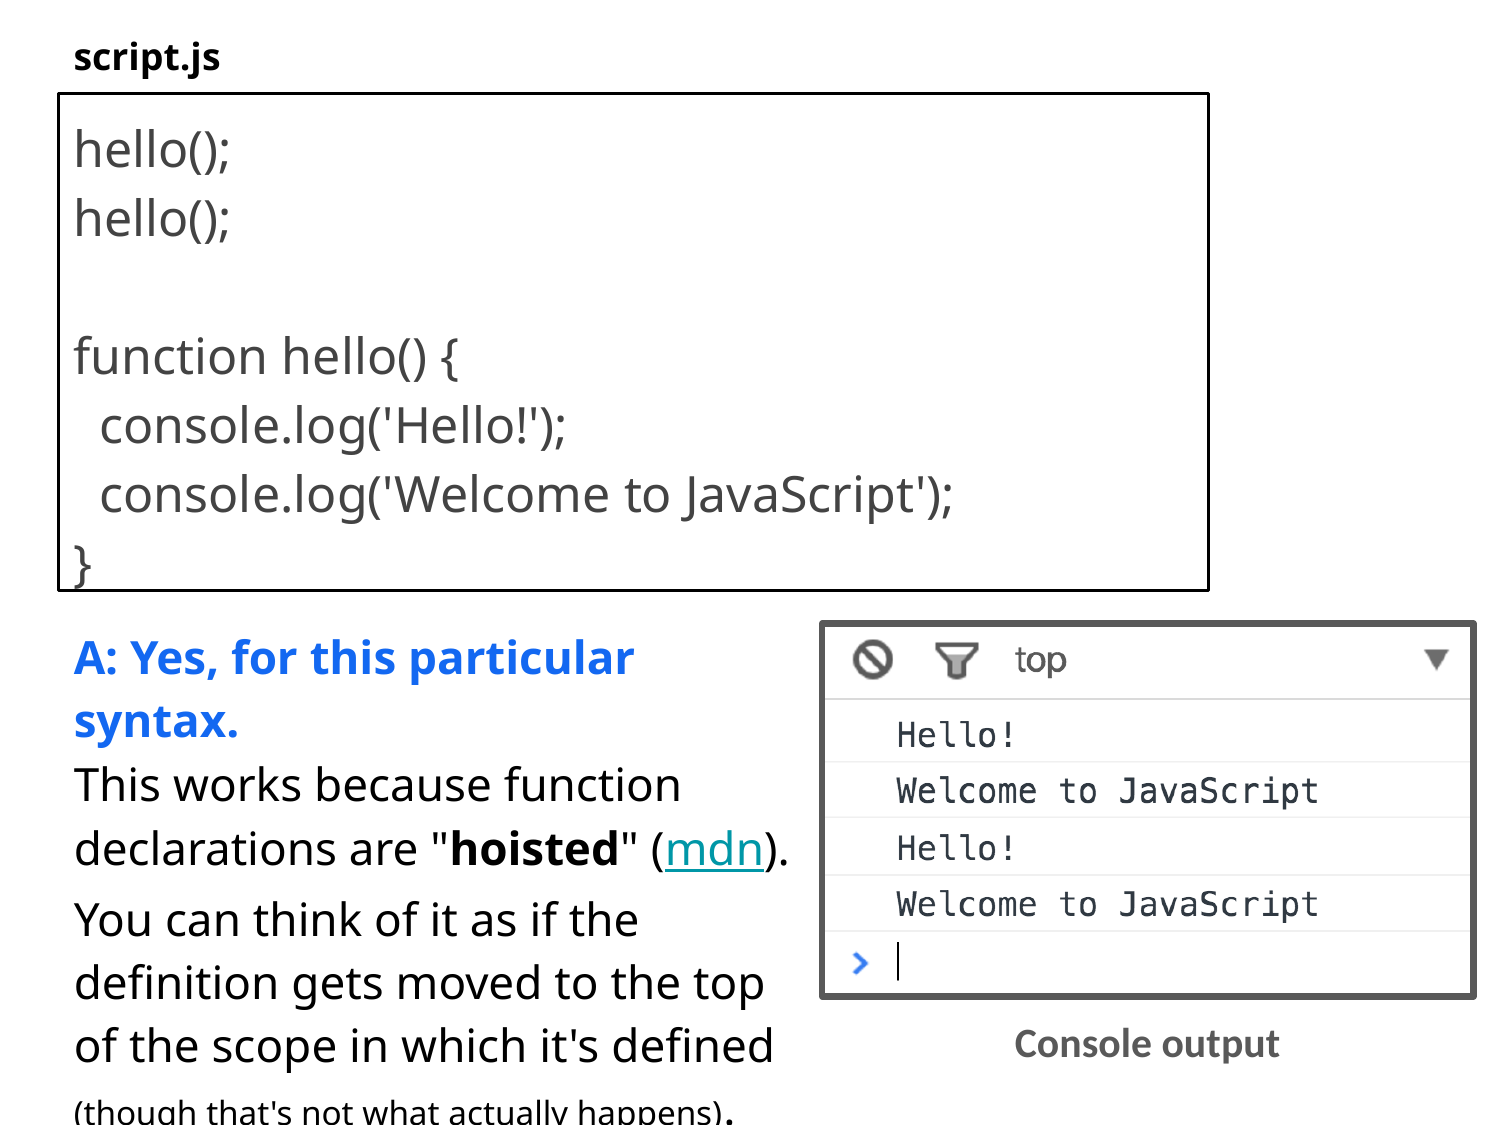

script.js
hello();
hello();
function hello() {
 console.log('Hello!');
 console.log('Welcome to JavaScript');
}
# A: Yes, for this particular syntax.
This works because function declarations are "hoisted" (mdn).
You can think of it as if the definition gets moved to the top of the scope in which it's defined (though that's not what actually happens).
Console output